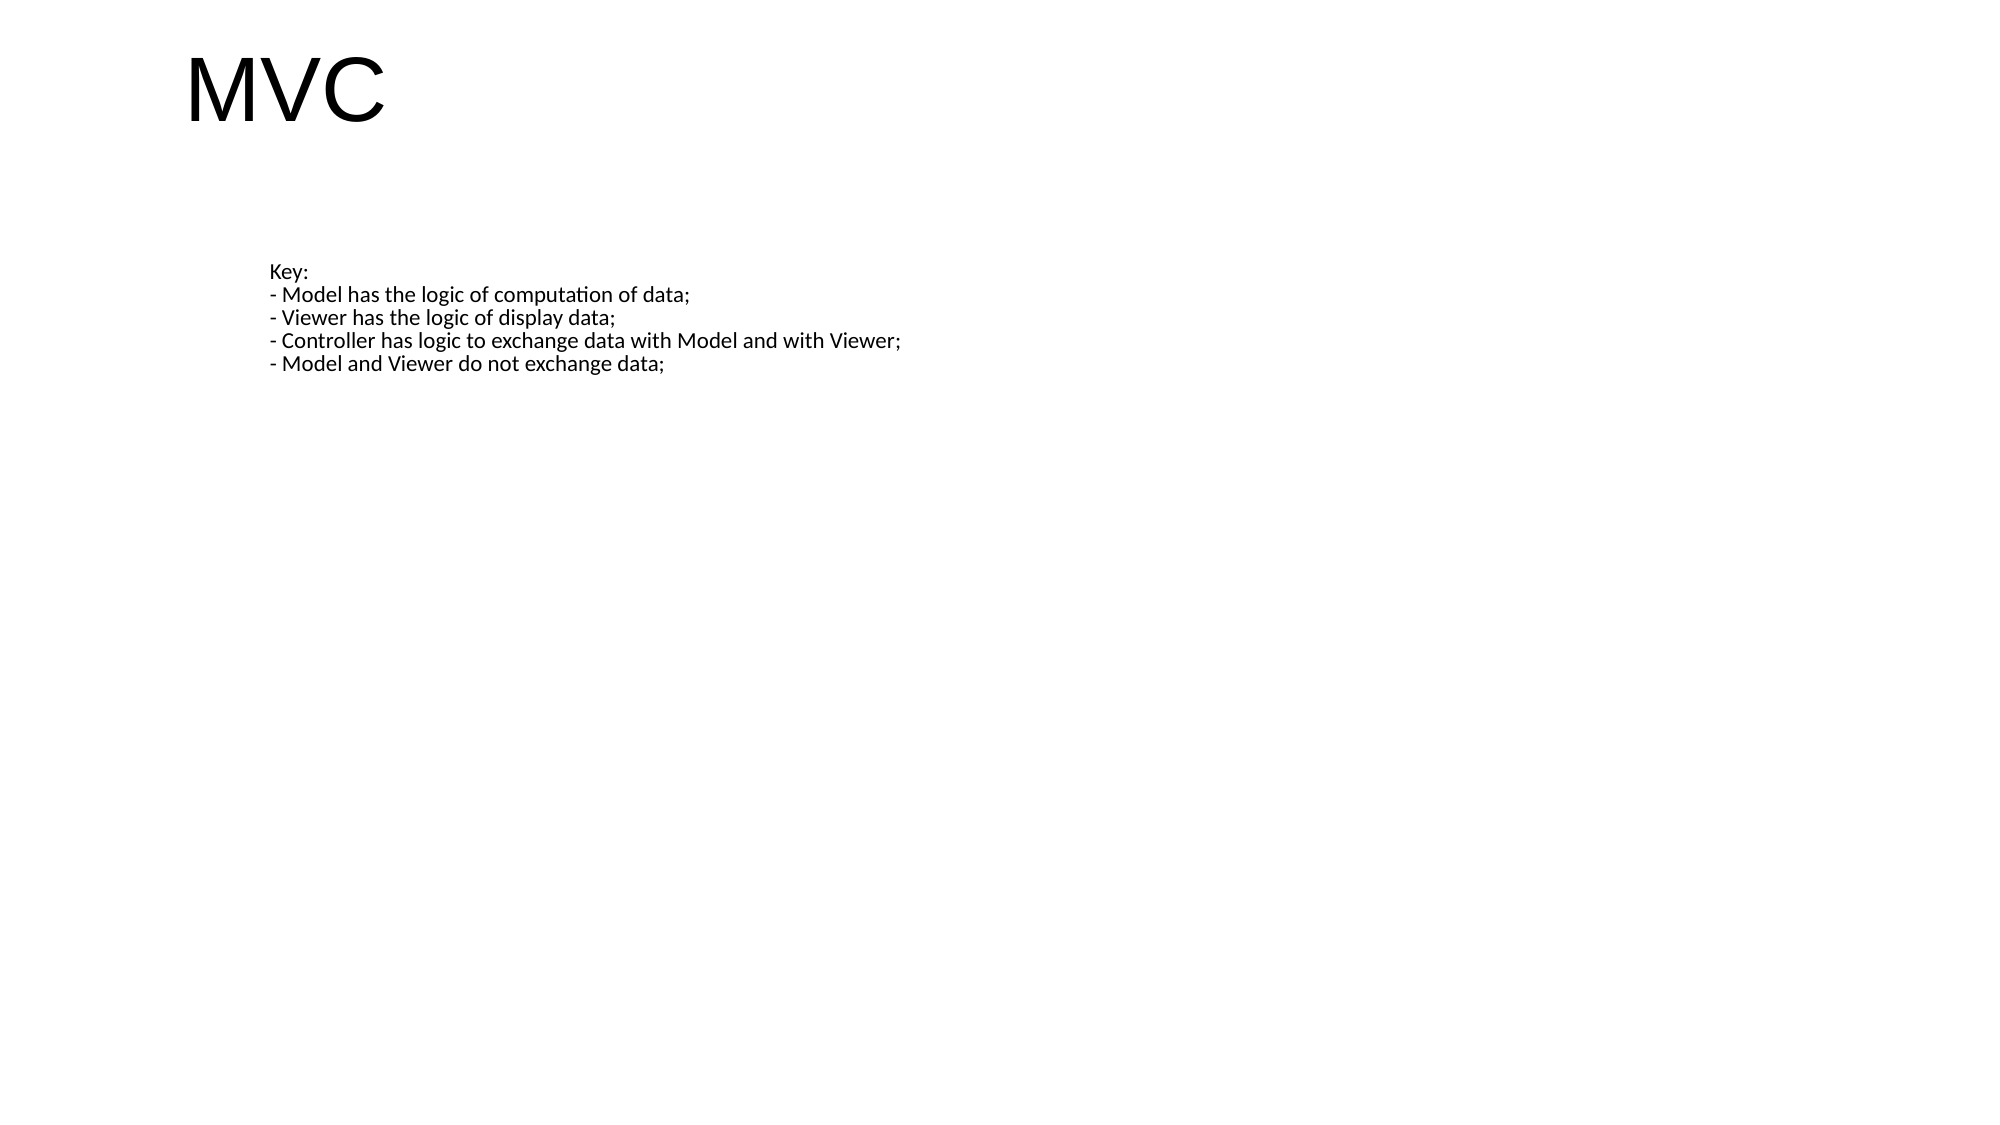

# MVC
Key:
- Model has the logic of computation of data;
- Viewer has the logic of display data;
- Controller has logic to exchange data with Model and with Viewer;
- Model and Viewer do not exchange data;